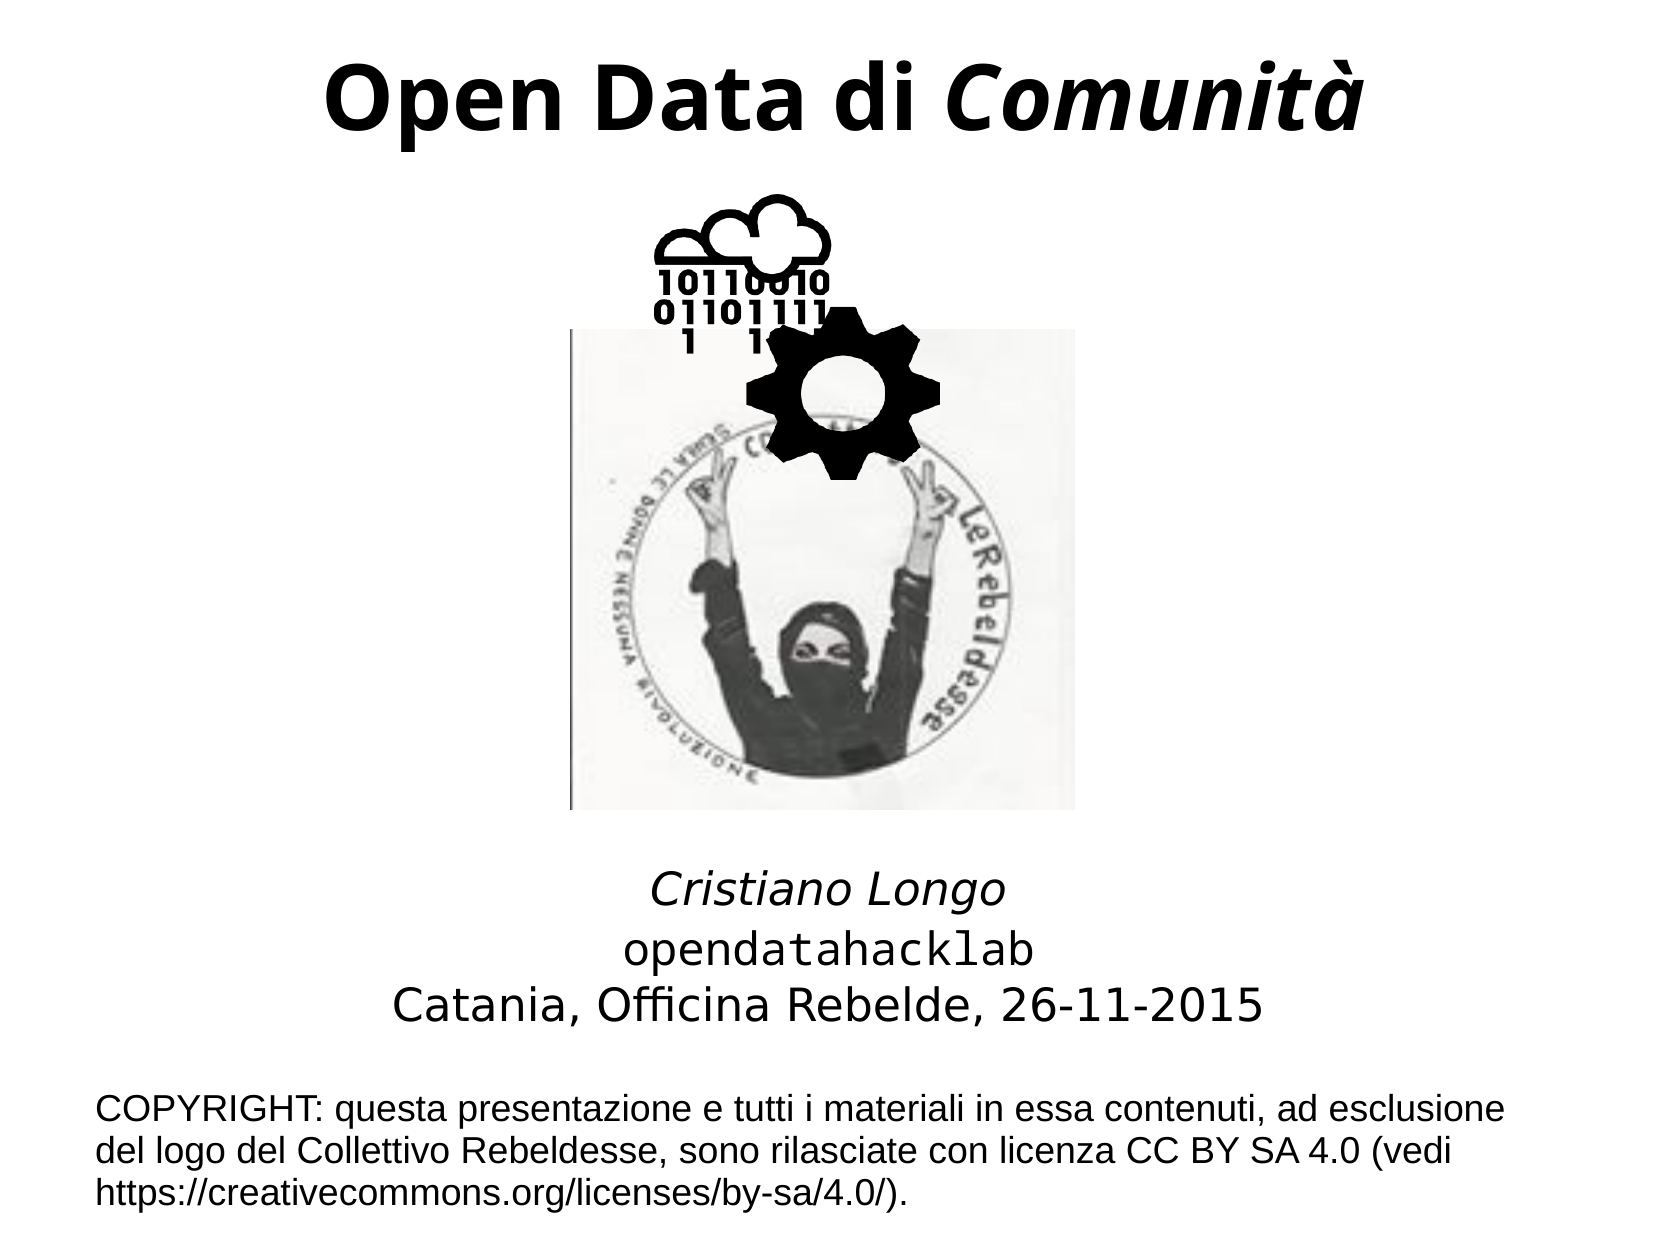

# Open Data di Comunità
Cristiano Longo
opendatahacklab
Catania, Officina Rebelde, 26-11-2015
COPYRIGHT: questa presentazione e tutti i materiali in essa contenuti, ad esclusione del logo del Collettivo Rebeldesse, sono rilasciate con licenza CC BY SA 4.0 (vedi https://creativecommons.org/licenses/by-sa/4.0/).